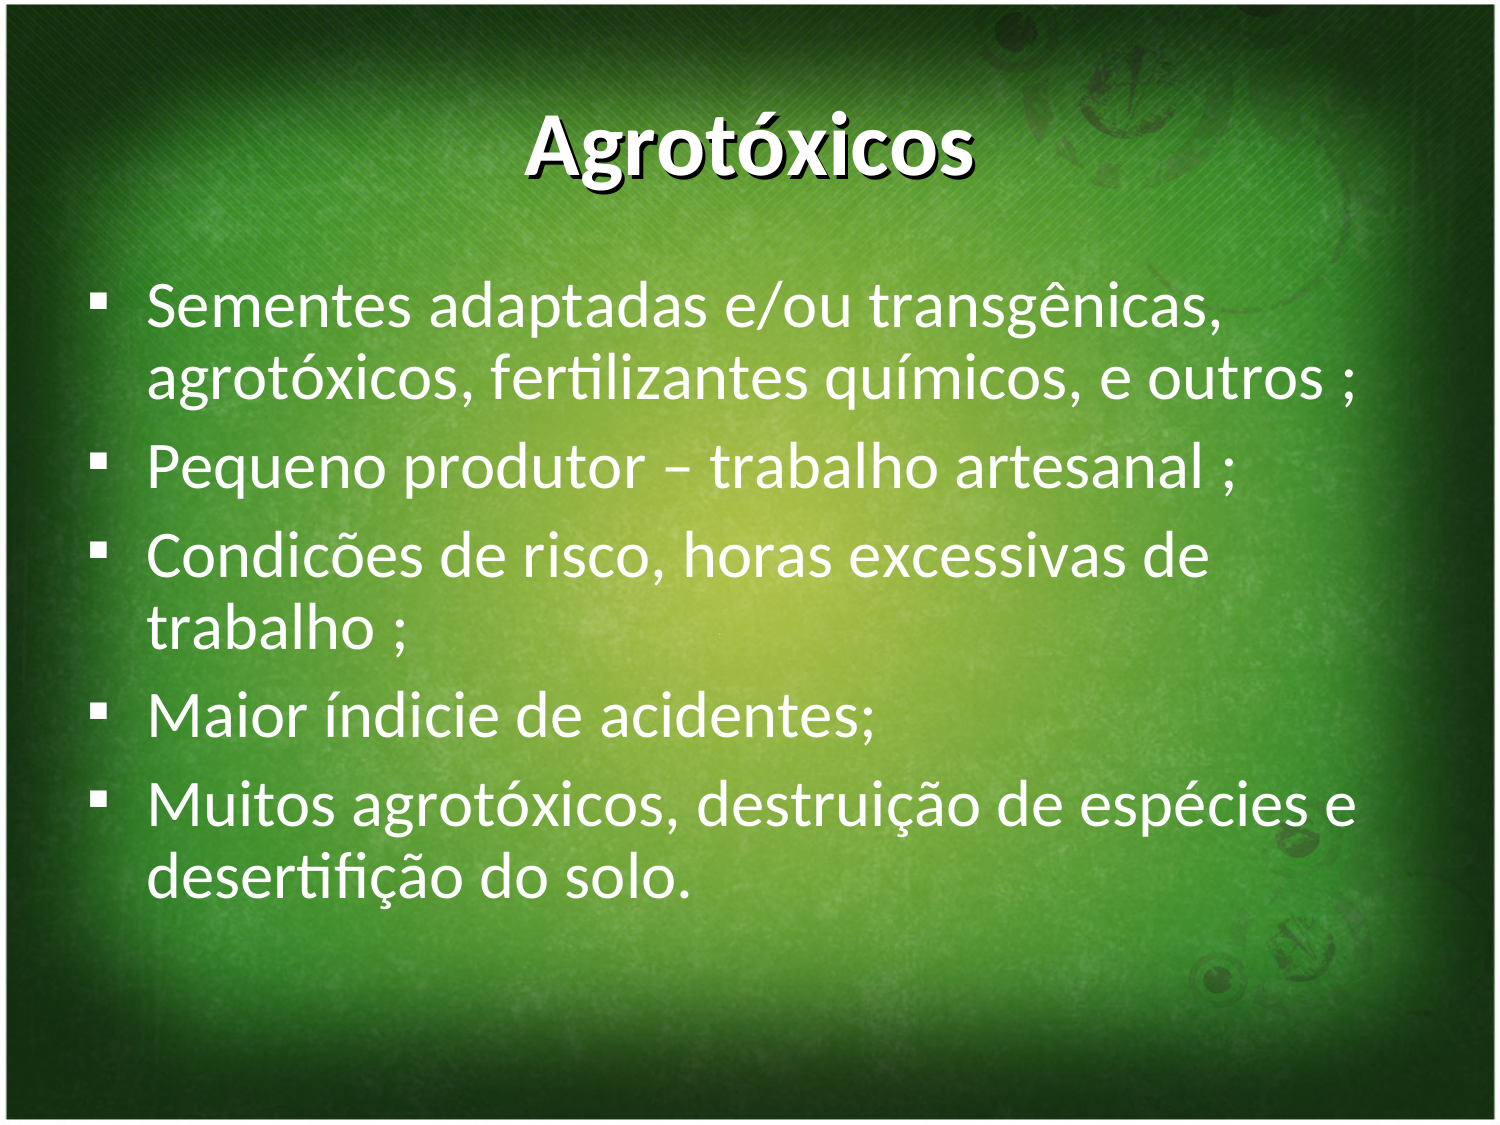

# Agrotóxicos
Sementes adaptadas e/ou transgênicas, agrotóxicos, fertilizantes químicos, e outros ;
Pequeno produtor – trabalho artesanal ;
Condicões de risco, horas excessivas de trabalho ;
Maior índicie de acidentes;
Muitos agrotóxicos, destruição de espécies e desertifição do solo.